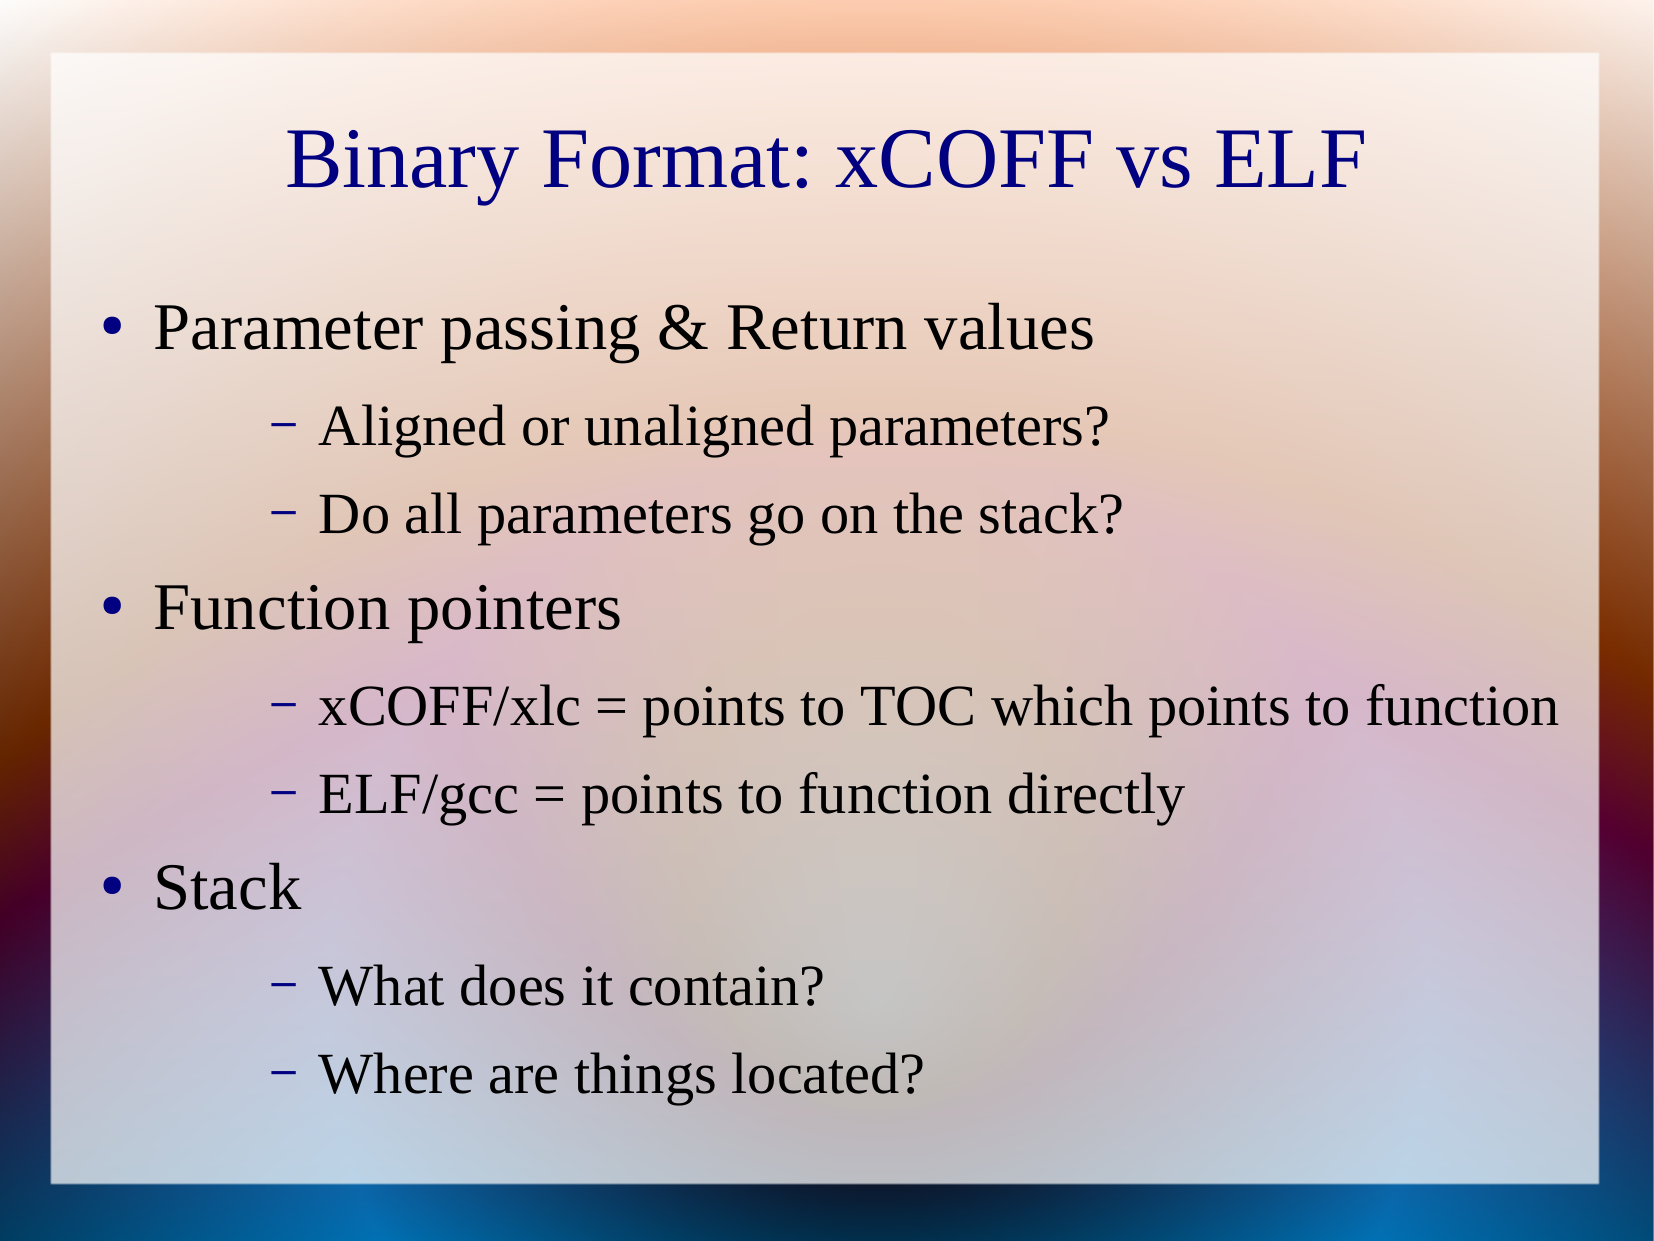

# Binary Format: xCOFF vs ELF
Parameter passing & Return values
Aligned or unaligned parameters?
Do all parameters go on the stack?
Function pointers
xCOFF/xlc = points to TOC which points to function
ELF/gcc = points to function directly
Stack
What does it contain?
Where are things located?